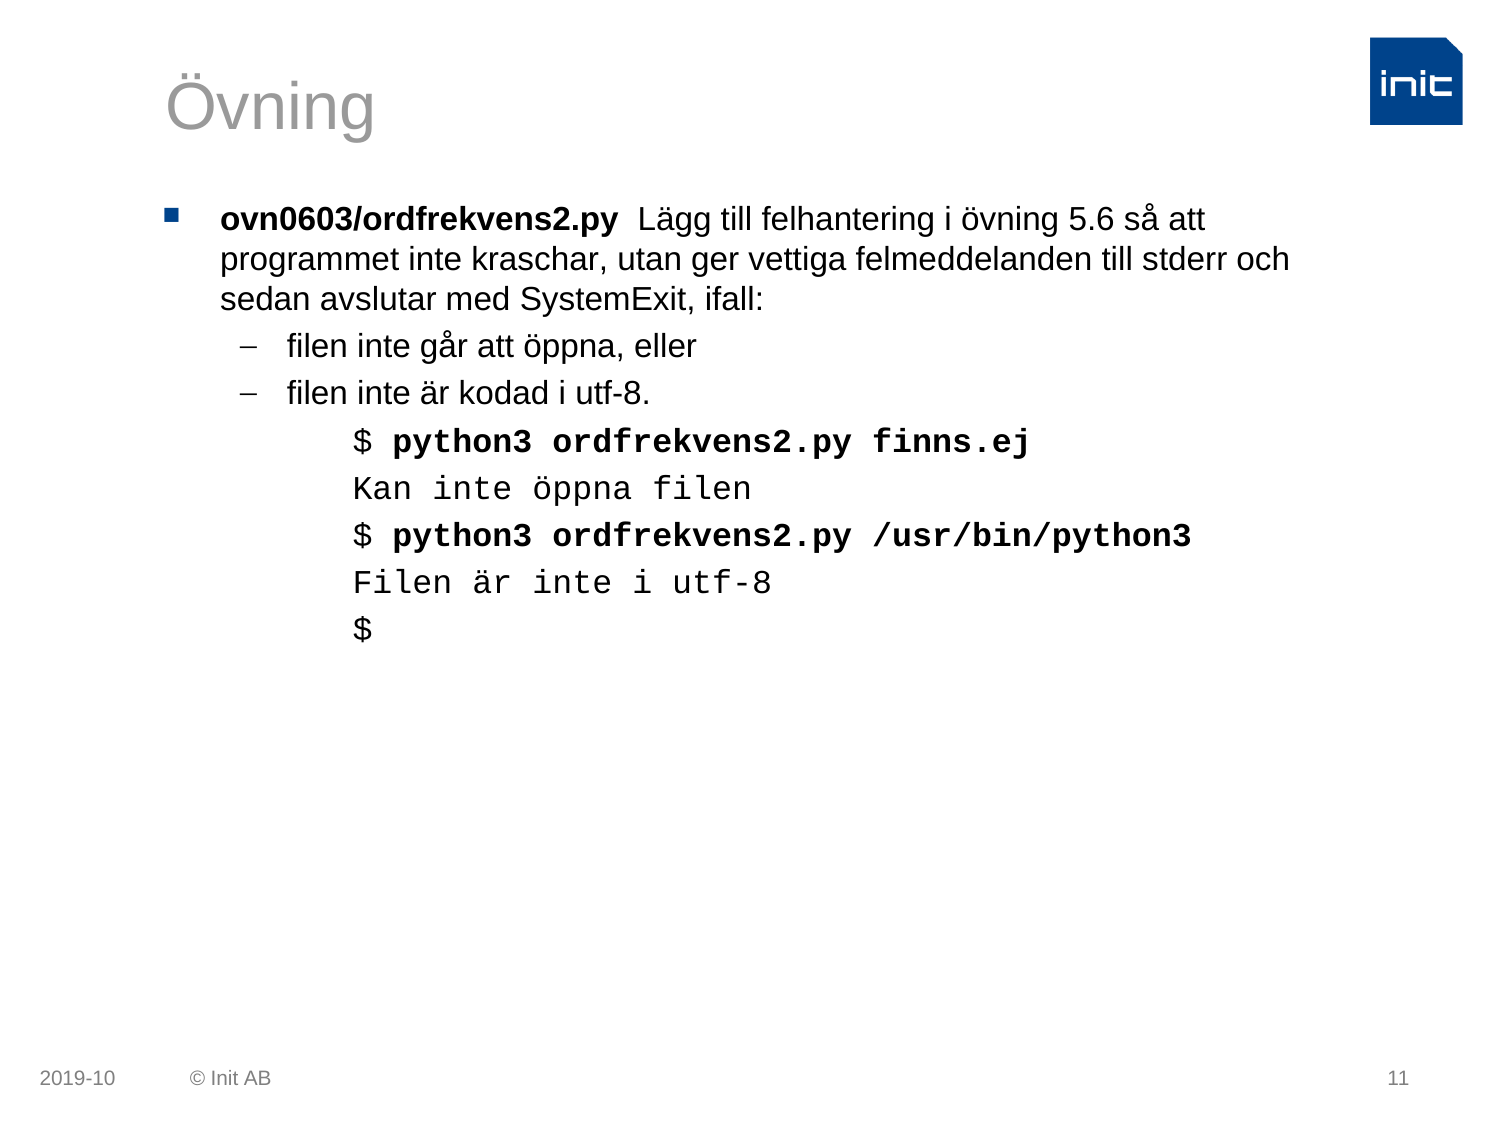

Övning
ovn0603/ordfrekvens2.py Lägg till felhantering i övning 5.6 så att programmet inte kraschar, utan ger vettiga felmeddelanden till stderr och sedan avslutar med SystemExit, ifall:
filen inte går att öppna, eller
filen inte är kodad i utf-8.
$ python3 ordfrekvens2.py finns.ej
Kan inte öppna filen
$ python3 ordfrekvens2.py /usr/bin/python3
Filen är inte i utf-8
$
2019-10
© Init AB